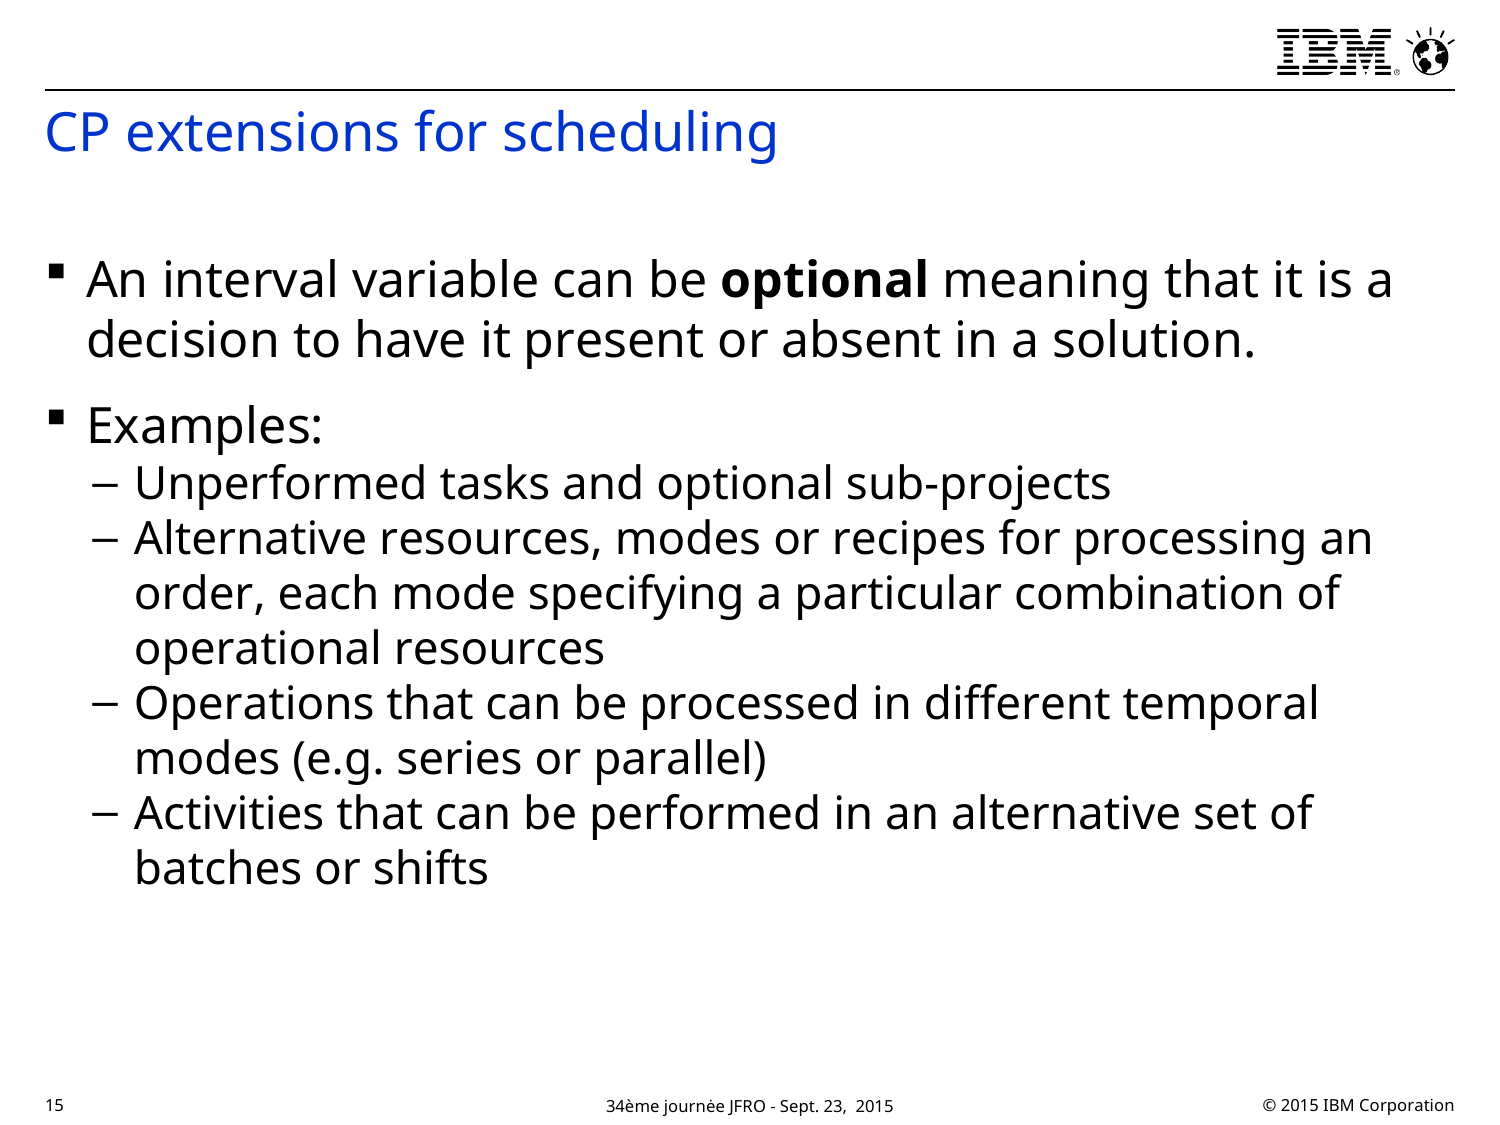

# CP extensions for scheduling
An interval variable can be optional meaning that it is a decision to have it present or absent in a solution.
Examples:
Unperformed tasks and optional sub-projects
Alternative resources, modes or recipes for processing an order, each mode specifying a particular combination of operational resources
Operations that can be processed in different temporal modes (e.g. series or parallel)
Activities that can be performed in an alternative set of batches or shifts
15